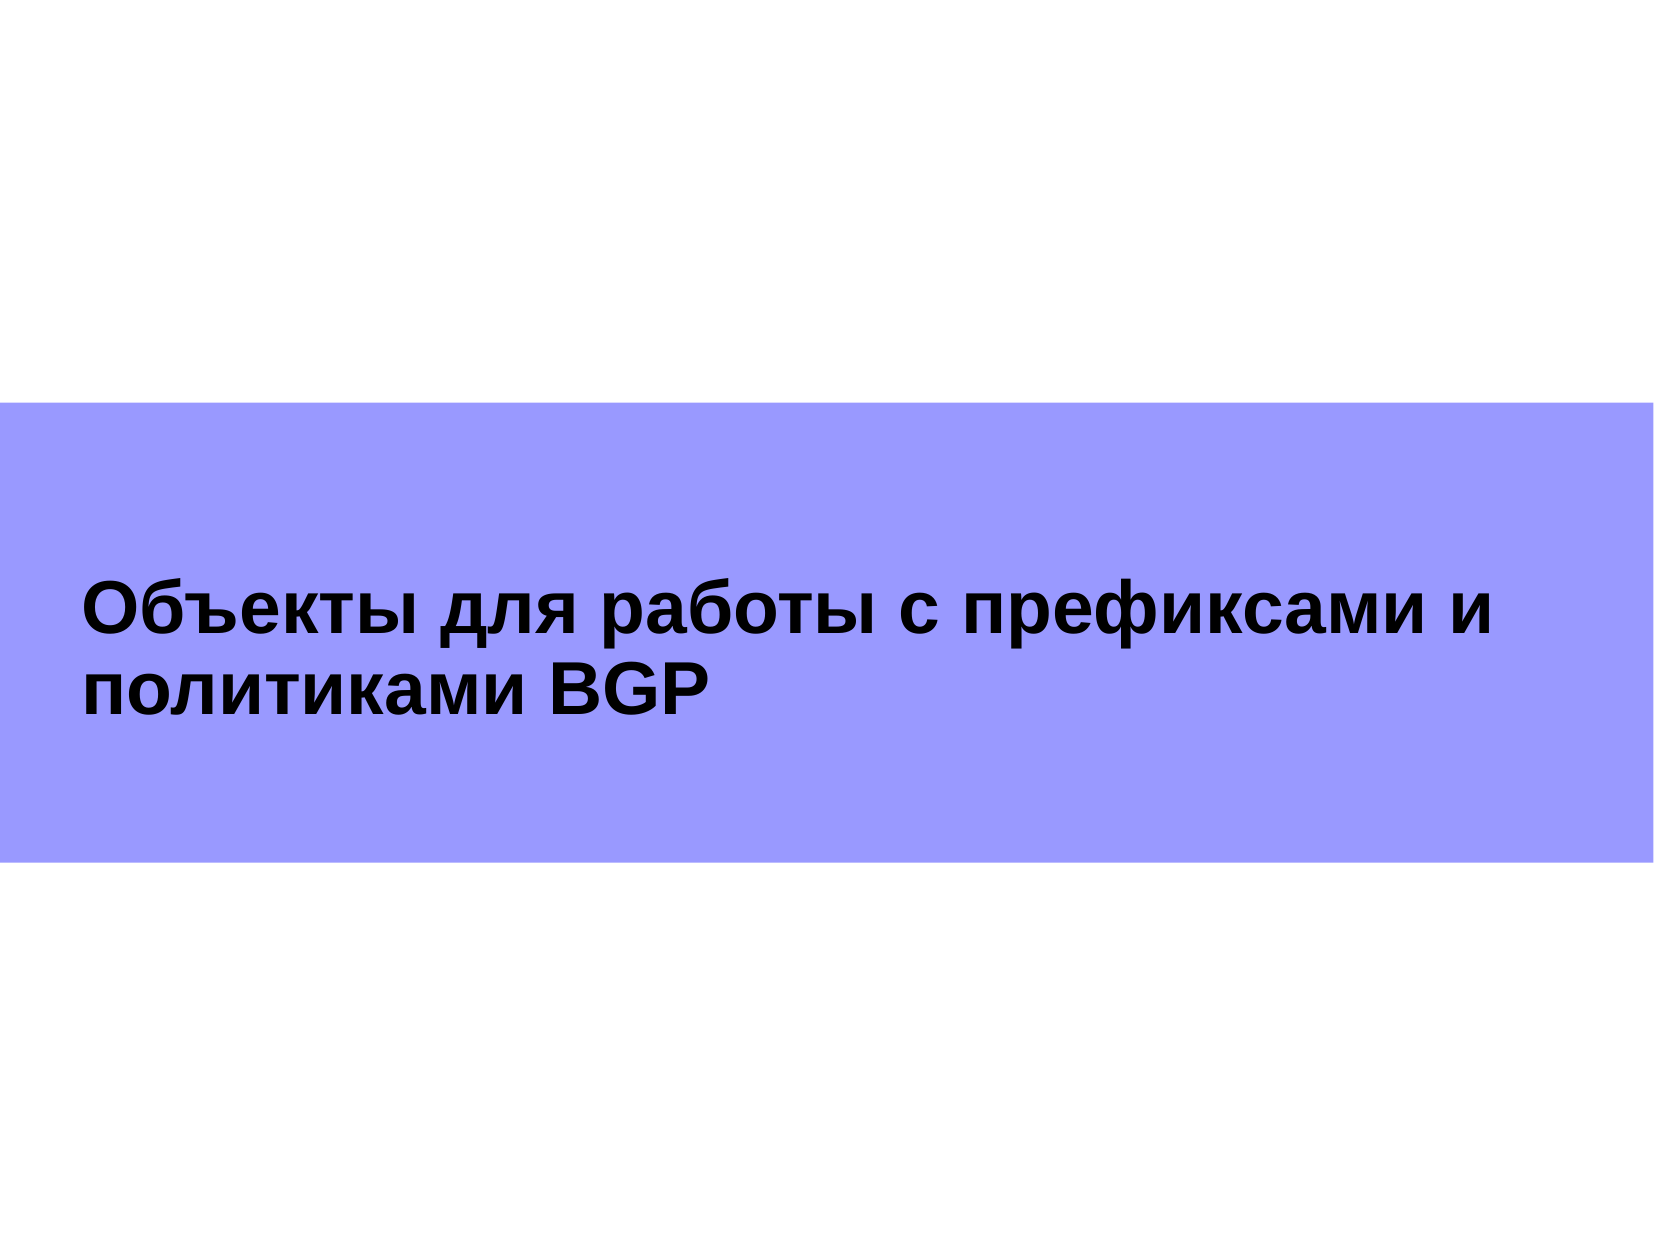

Объекты для работы с префиксами и политиками BGP